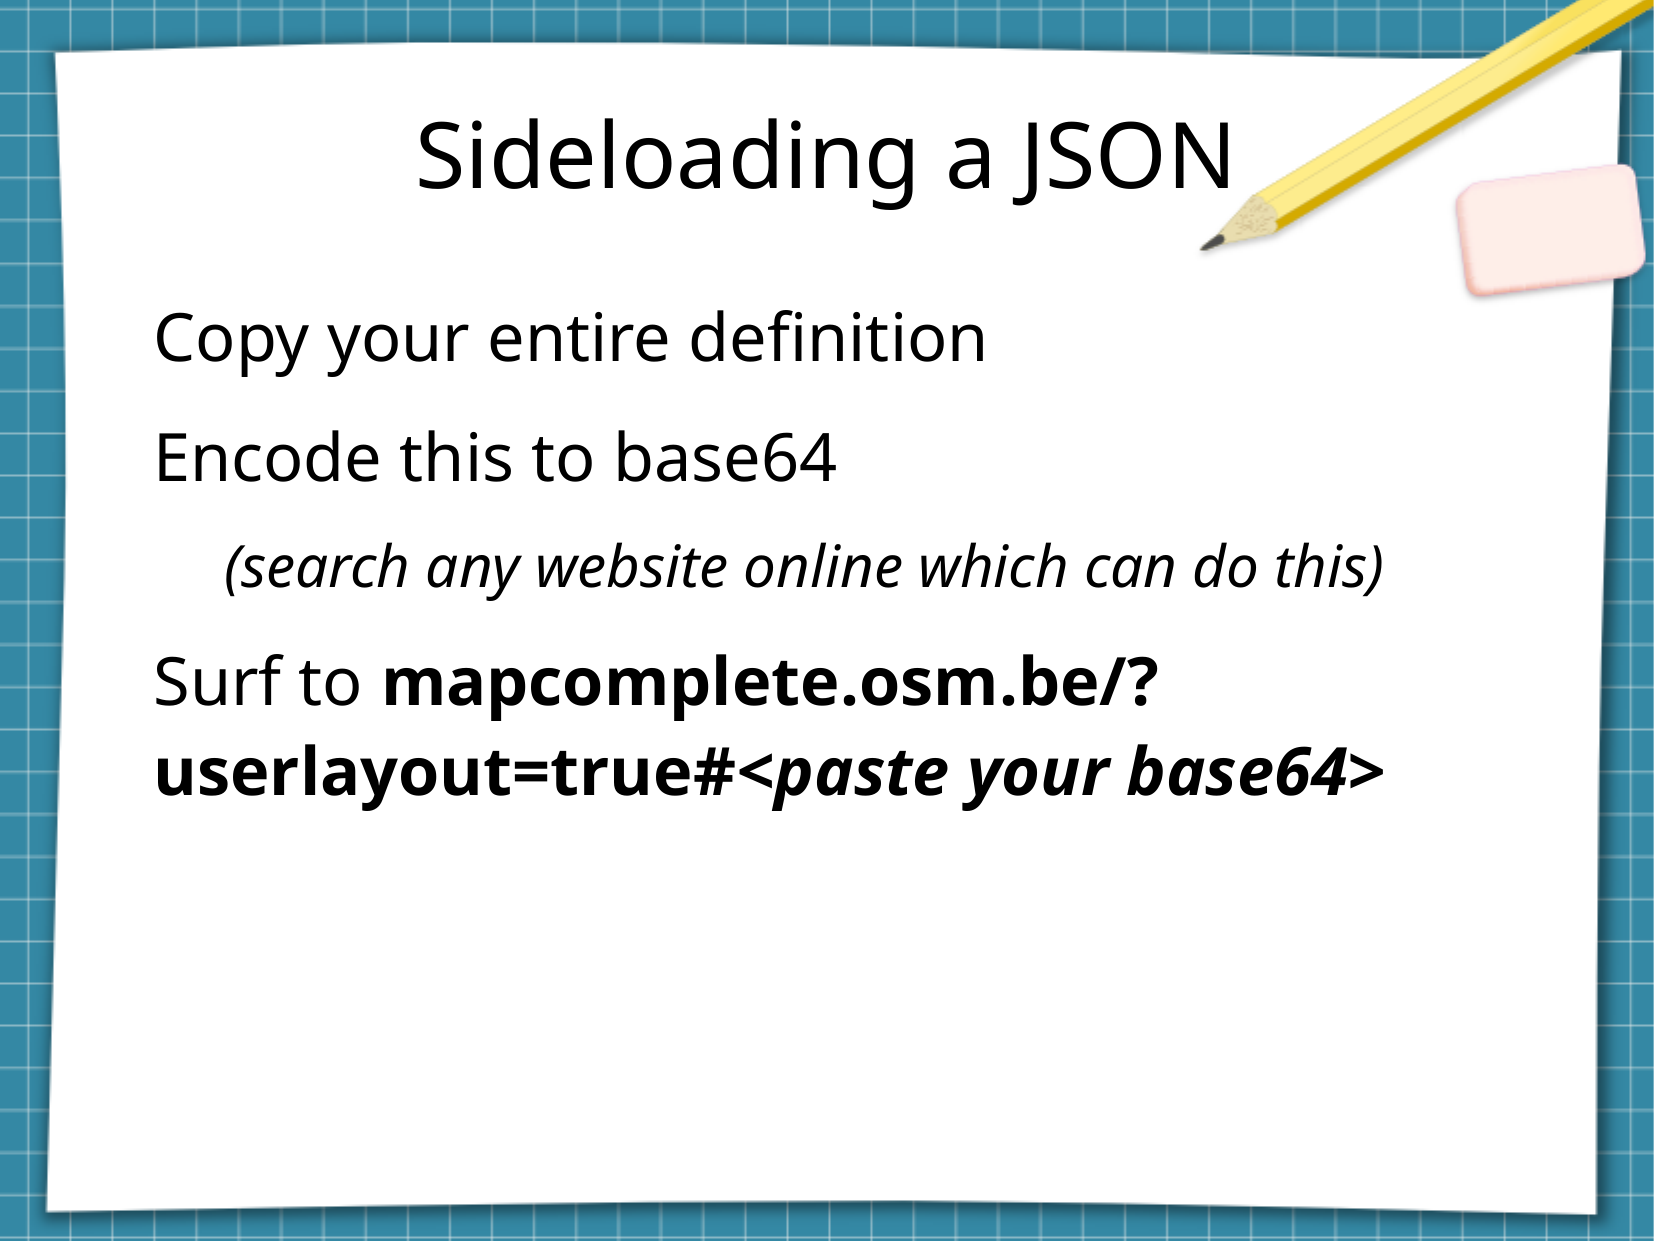

# Sideloading a JSON
Copy your entire definition
Encode this to base64
(search any website online which can do this)
Surf to mapcomplete.osm.be/?userlayout=true#<paste your base64>